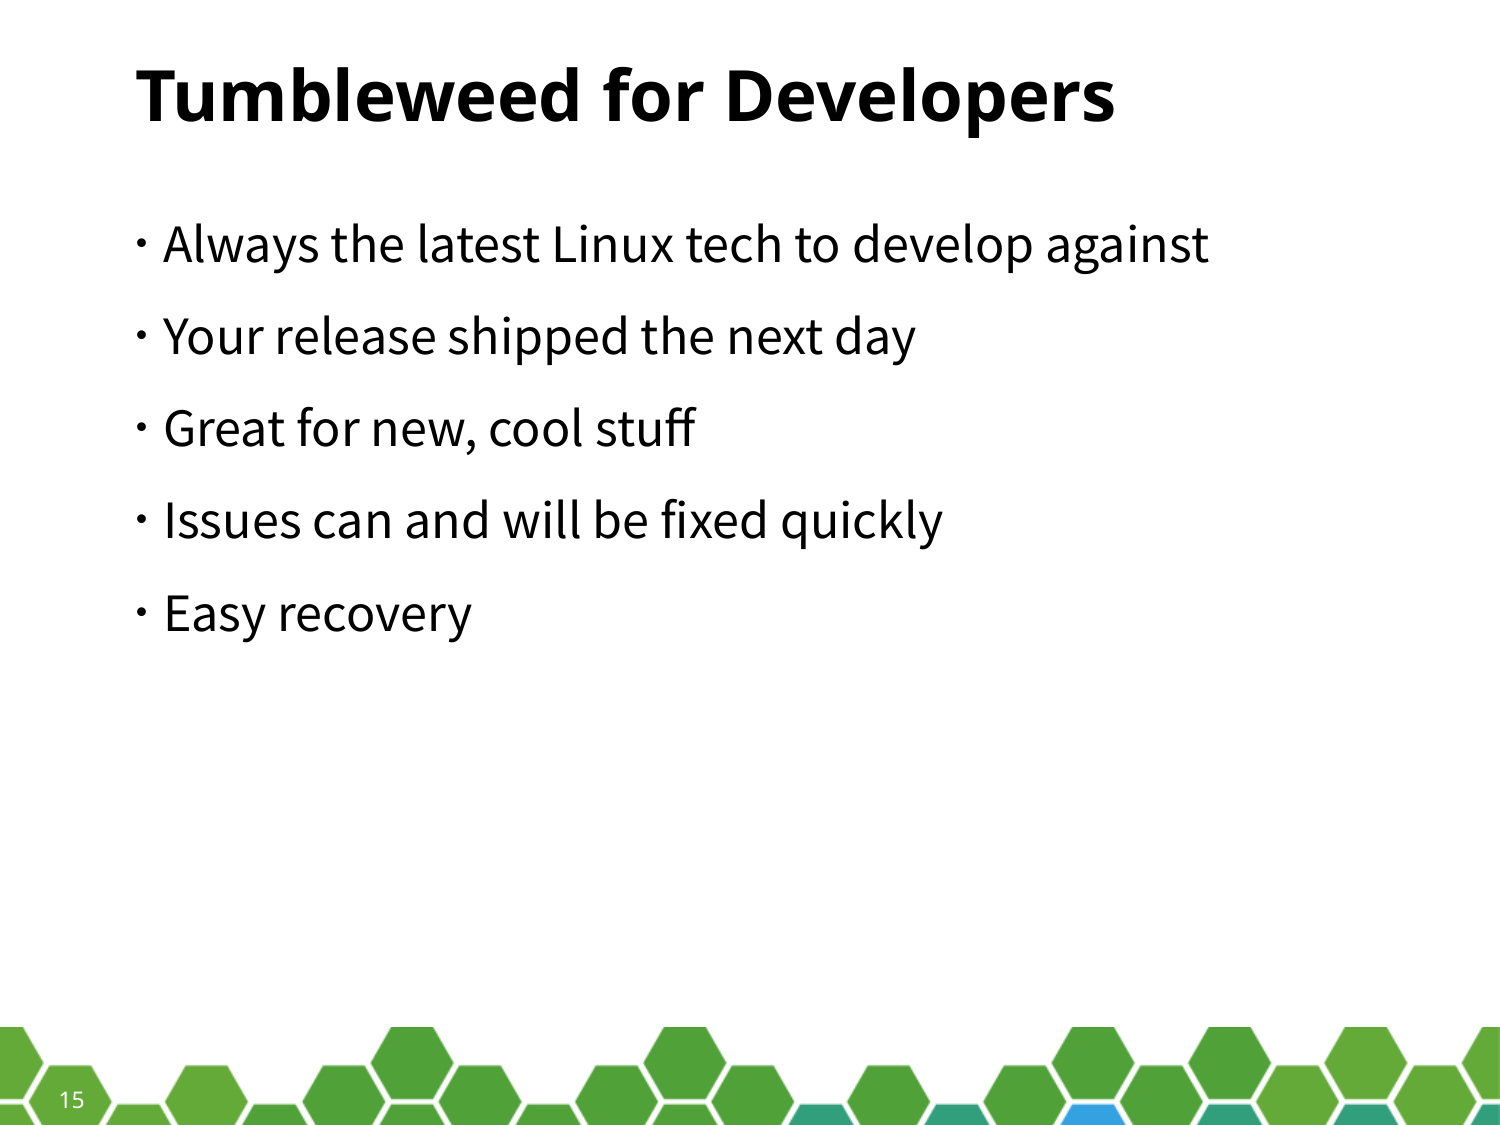

# Tumbleweed for Developers
Always the latest Linux tech to develop against
Your release shipped the next day
Great for new, cool stuff
Issues can and will be fixed quickly
Easy recovery